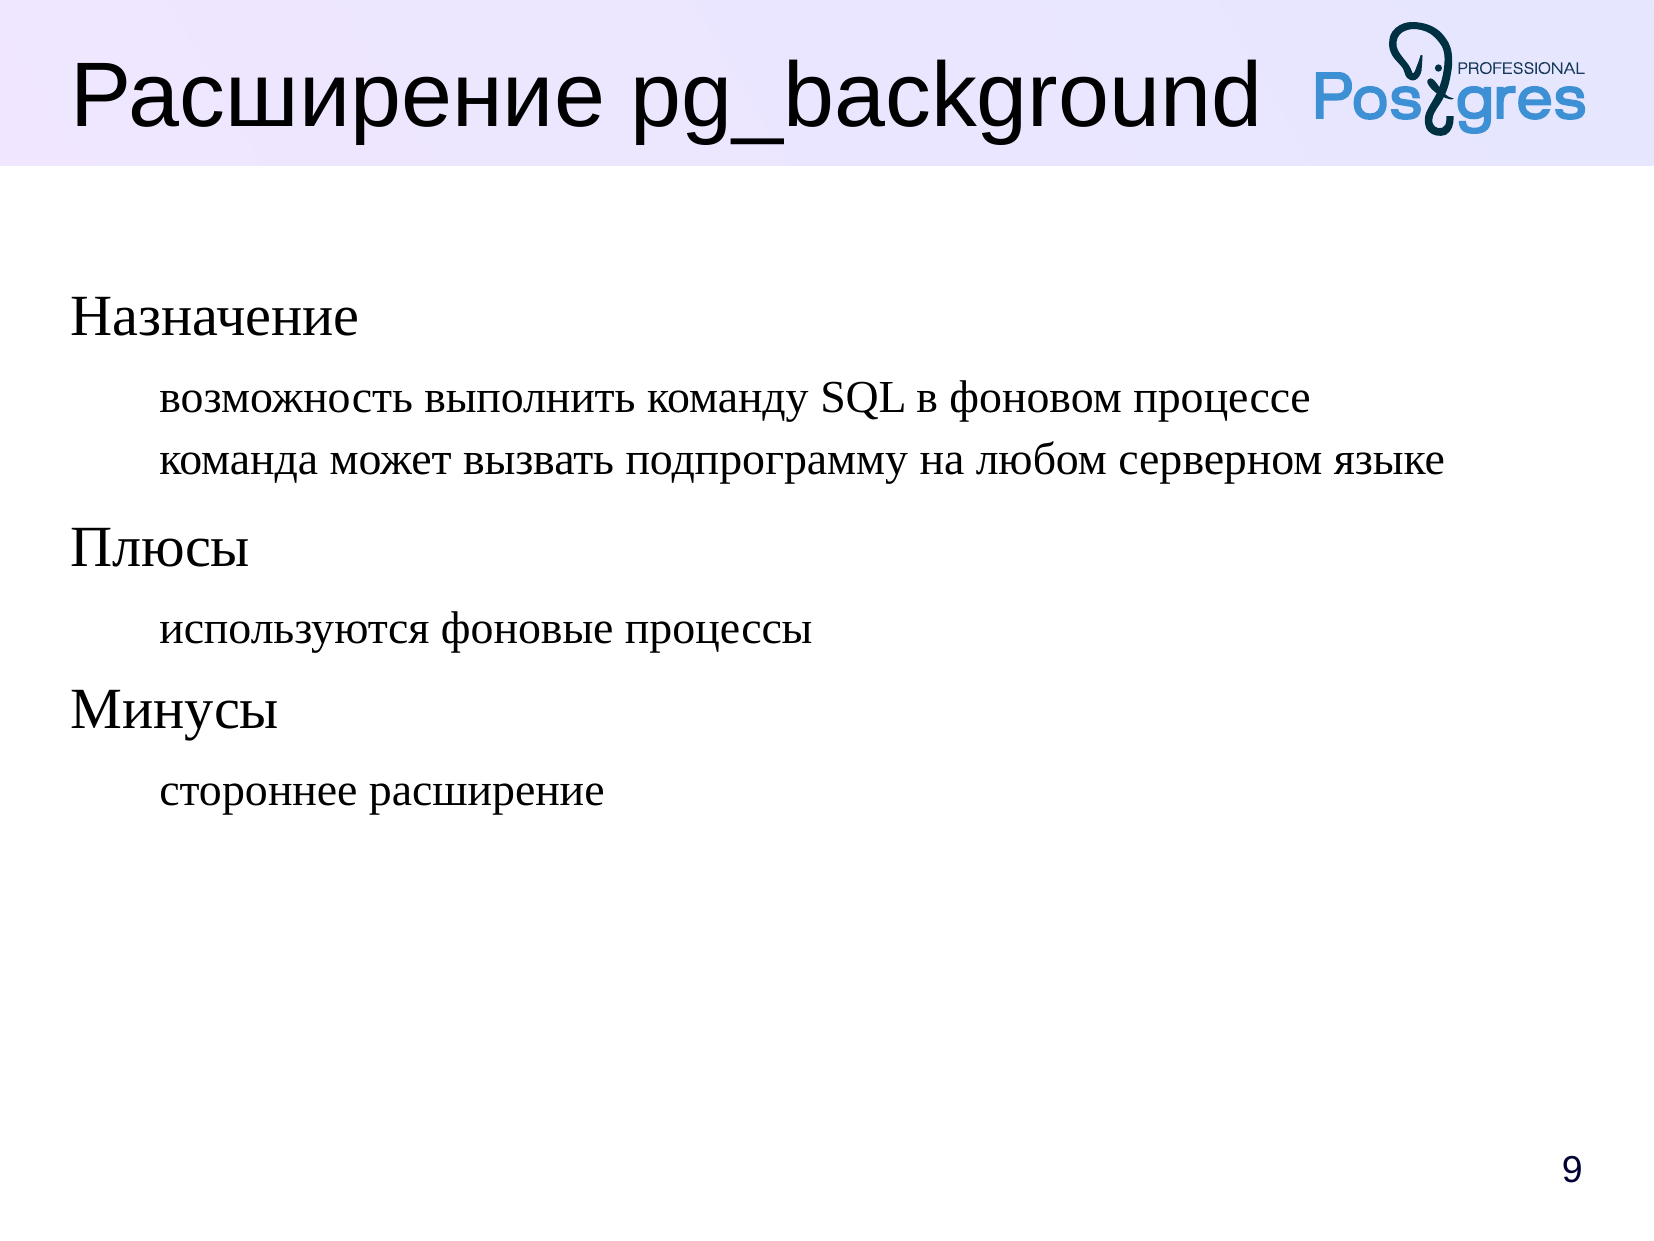

# Расширение pg_background
Назначение
возможность выполнить команду SQL в фоновом процессе
команда может вызвать подпрограмму на любом серверном языке
Плюсы
используются фоновые процессы
Минусы
стороннее расширение